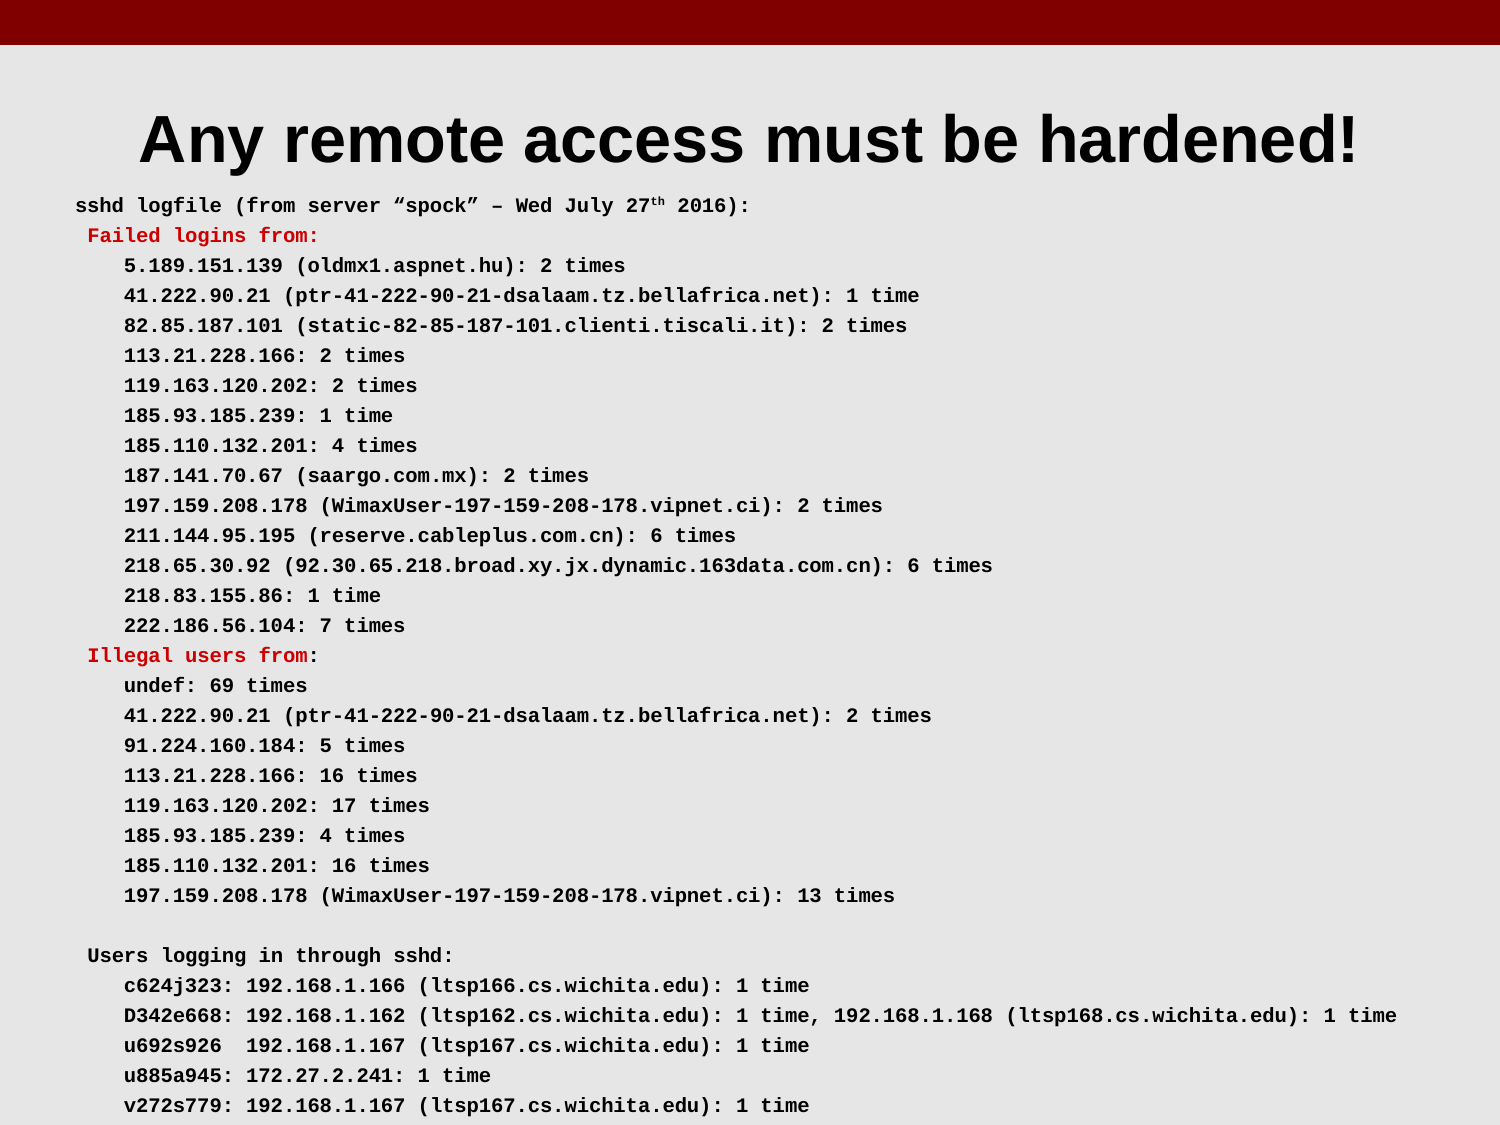

# Any remote access must be hardened!
sshd logfile (from server “spock” – Wed July 27th 2016):
 Failed logins from:
 5.189.151.139 (oldmx1.aspnet.hu): 2 times
 41.222.90.21 (ptr-41-222-90-21-dsalaam.tz.bellafrica.net): 1 time
 82.85.187.101 (static-82-85-187-101.clienti.tiscali.it): 2 times
 113.21.228.166: 2 times
 119.163.120.202: 2 times
 185.93.185.239: 1 time
 185.110.132.201: 4 times
 187.141.70.67 (saargo.com.mx): 2 times
 197.159.208.178 (WimaxUser-197-159-208-178.vipnet.ci): 2 times
 211.144.95.195 (reserve.cableplus.com.cn): 6 times
 218.65.30.92 (92.30.65.218.broad.xy.jx.dynamic.163data.com.cn): 6 times
 218.83.155.86: 1 time
 222.186.56.104: 7 times
 Illegal users from:
 undef: 69 times
 41.222.90.21 (ptr-41-222-90-21-dsalaam.tz.bellafrica.net): 2 times
 91.224.160.184: 5 times
 113.21.228.166: 16 times
 119.163.120.202: 17 times
 185.93.185.239: 4 times
 185.110.132.201: 16 times
 197.159.208.178 (WimaxUser-197-159-208-178.vipnet.ci): 13 times
 Users logging in through sshd:
 c624j323: 192.168.1.166 (ltsp166.cs.wichita.edu): 1 time
 D342e668: 192.168.1.162 (ltsp162.cs.wichita.edu): 1 time, 192.168.1.168 (ltsp168.cs.wichita.edu): 1 time
 u692s926 192.168.1.167 (ltsp167.cs.wichita.edu): 1 time
 u885a945: 172.27.2.241: 1 time
 v272s779: 192.168.1.167 (ltsp167.cs.wichita.edu): 1 time